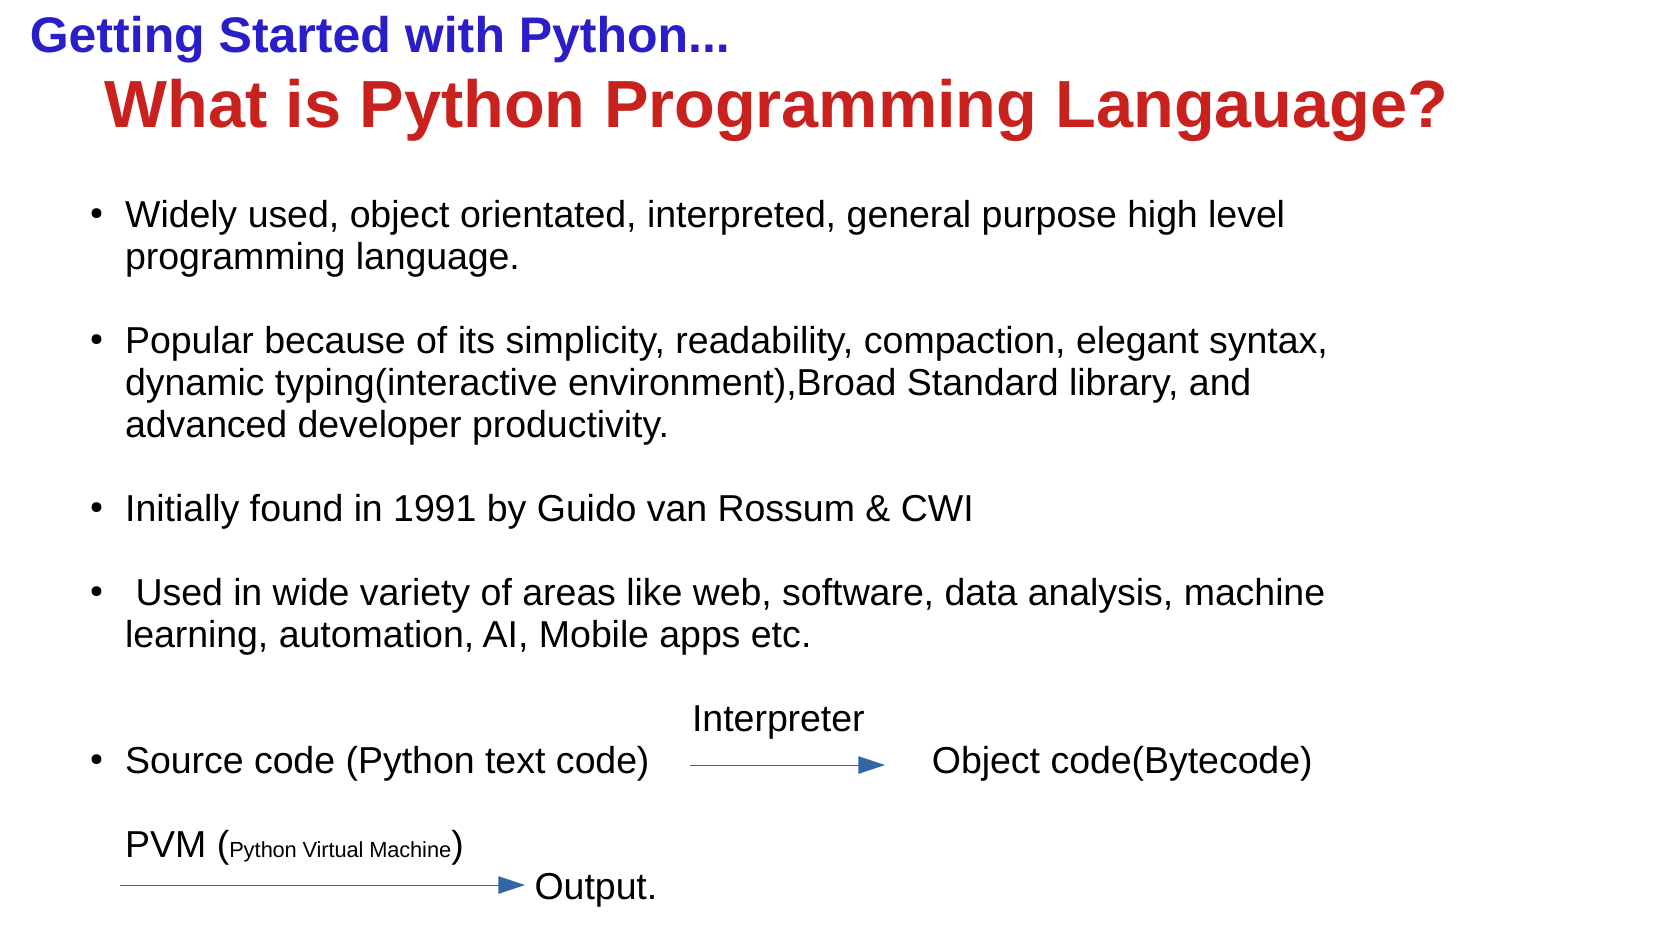

Getting Started with Python...
What is Python Programming Langauage?
Widely used, object orientated, interpreted, general purpose high level programming language.
Popular because of its simplicity, readability, compaction, elegant syntax, dynamic typing(interactive environment),Broad Standard library, and advanced developer productivity.
Initially found in 1991 by Guido van Rossum & CWI
 Used in wide variety of areas like web, software, data analysis, machine learning, automation, AI, Mobile apps etc.
 Interpreter
Source code (Python text code) Object code(Bytecode)
PVM (Python Virtual Machine)
 Output.